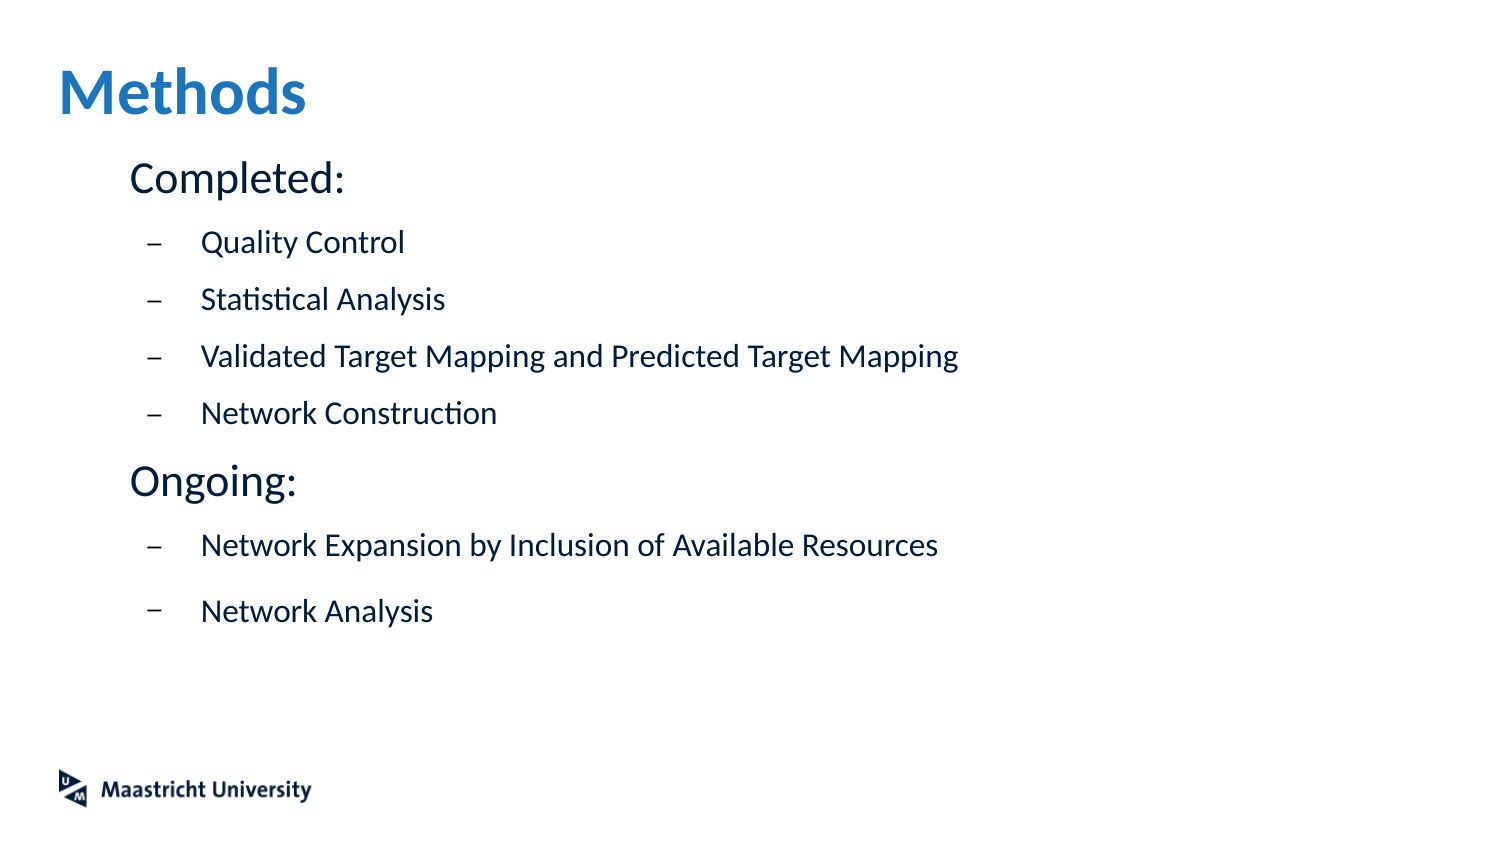

# Methods
Completed:
Quality Control
Statistical Analysis
Validated Target Mapping and Predicted Target Mapping
Network Construction
Ongoing:
Network Expansion by Inclusion of Available Resources
Network Analysis